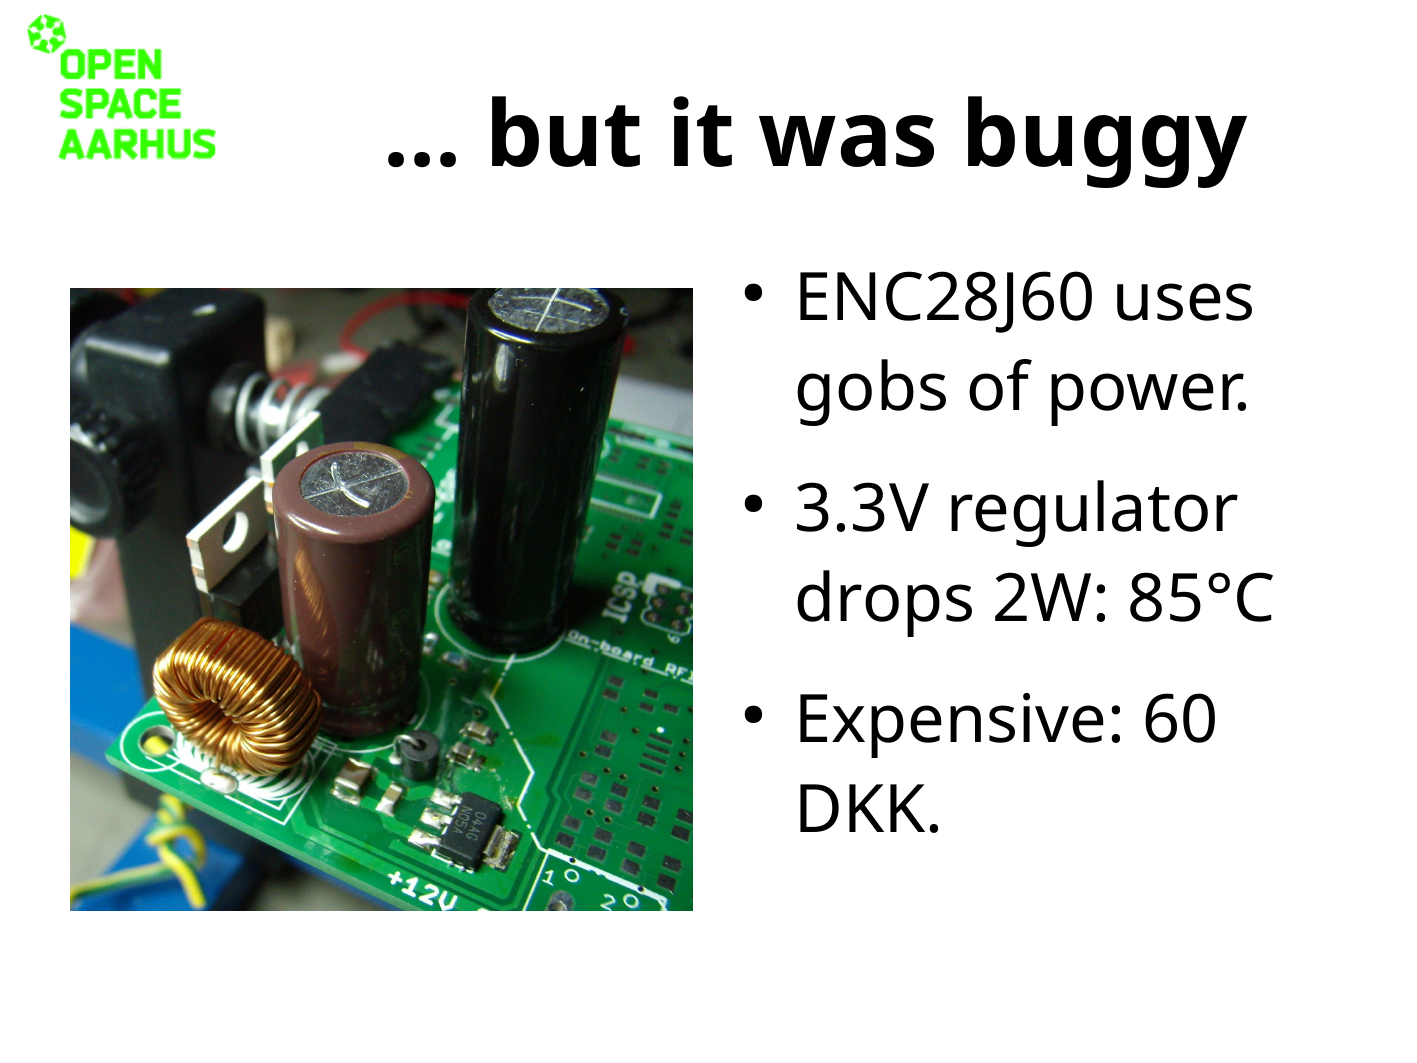

# ... but it was buggy
ENC28J60 uses gobs of power.
3.3V regulator drops 2W: 85°C
Expensive: 60 DKK.